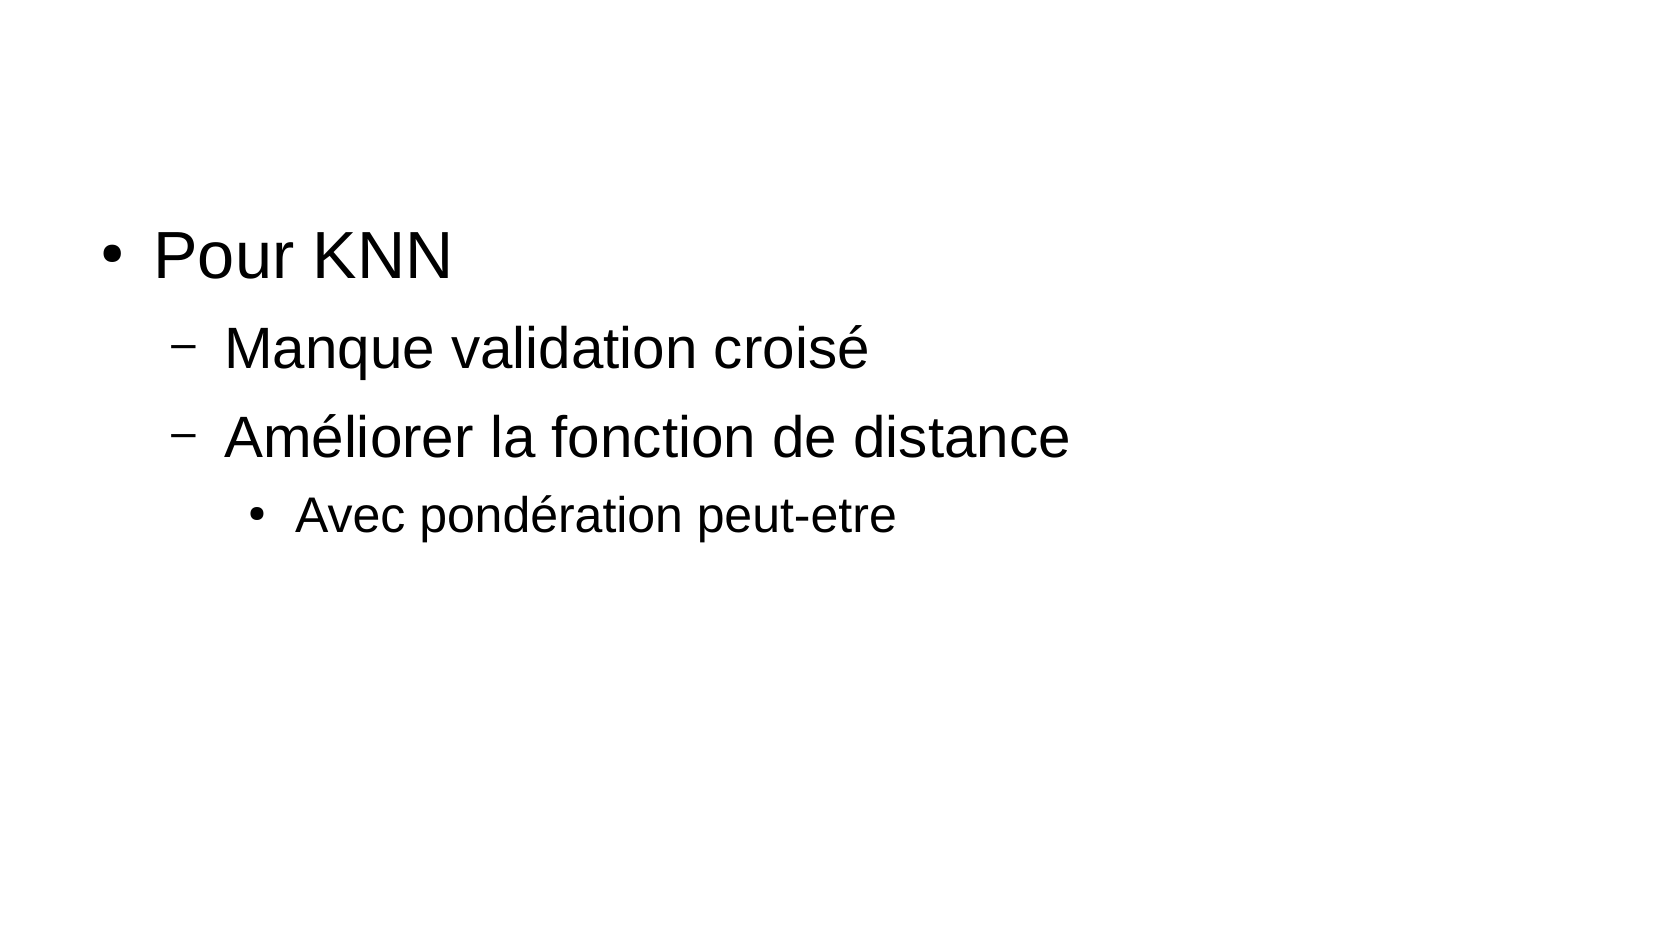

#
Pour KNN
Manque validation croisé
Améliorer la fonction de distance
Avec pondération peut-etre